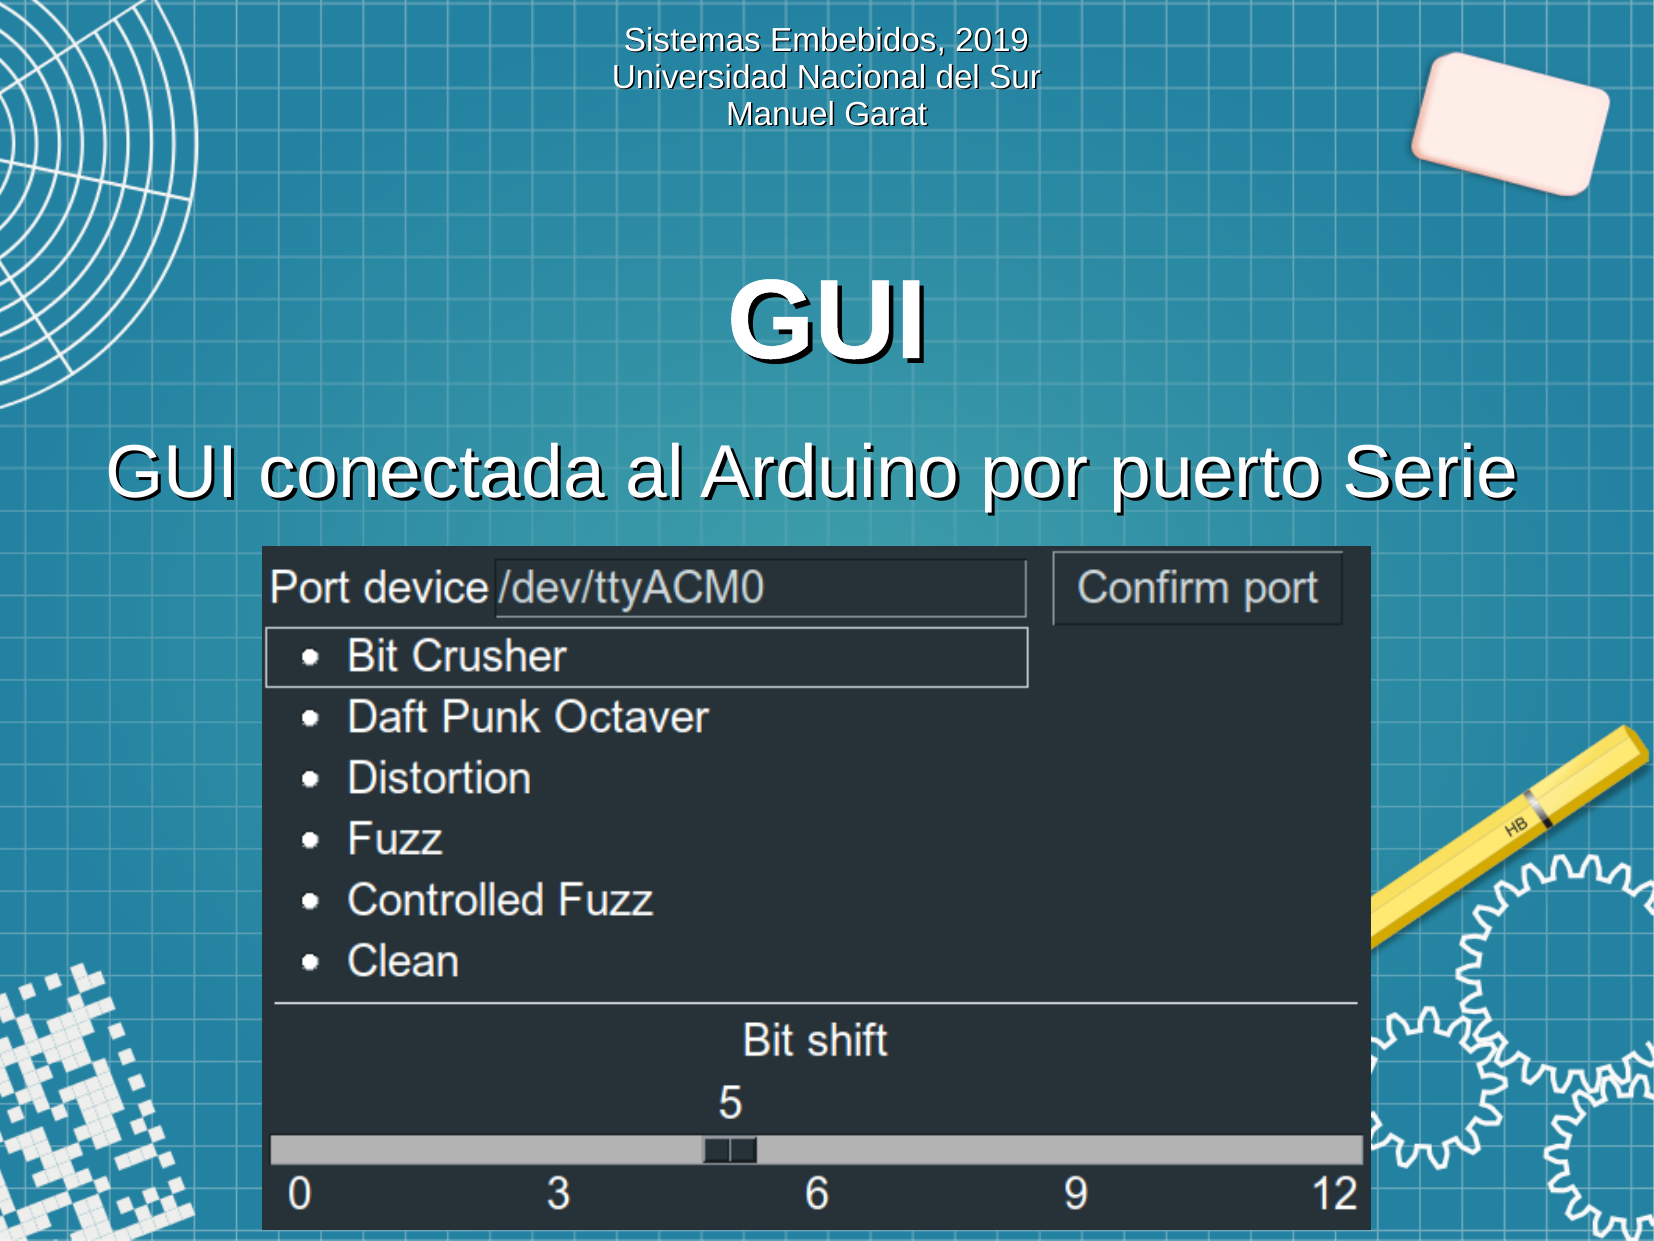

Sistemas Embebidos, 2019
Universidad Nacional del Sur
Manuel Garat
# GUI
GUI conectada al Arduino por puerto Serie